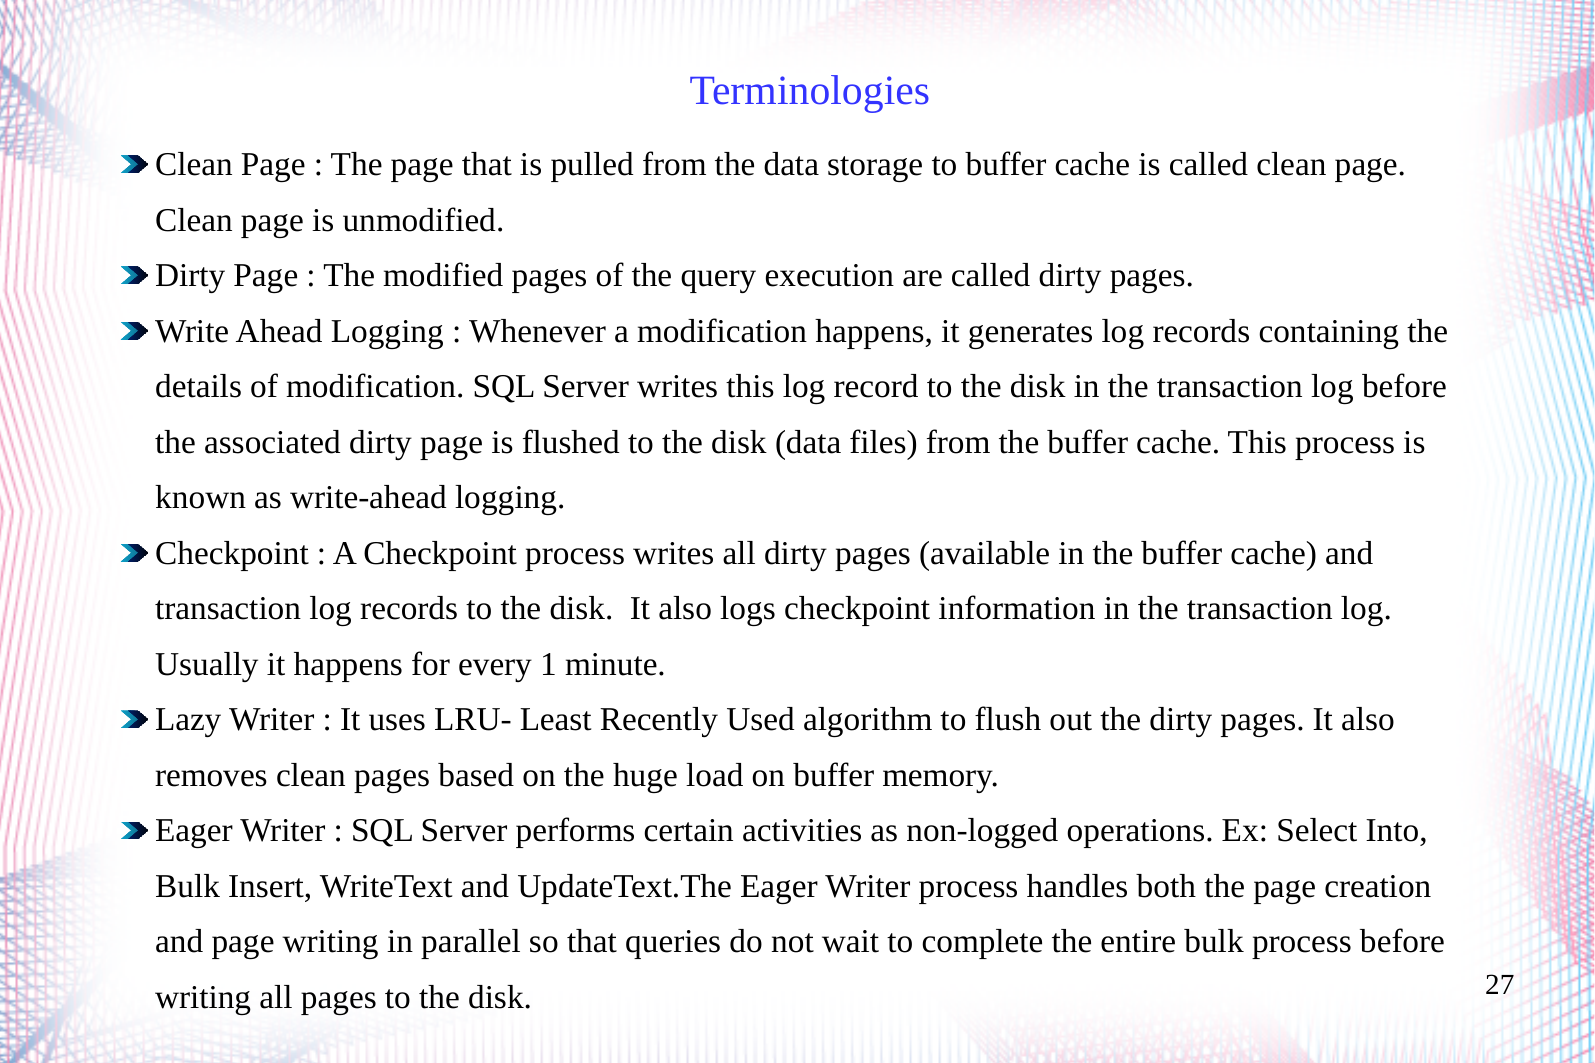

Terminologies
Clean Page : The page that is pulled from the data storage to buffer cache is called clean page. Clean page is unmodified.
Dirty Page : The modified pages of the query execution are called dirty pages.
Write Ahead Logging : Whenever a modification happens, it generates log records containing the details of modification. SQL Server writes this log record to the disk in the transaction log before the associated dirty page is flushed to the disk (data files) from the buffer cache. This process is known as write-ahead logging.
Checkpoint : A Checkpoint process writes all dirty pages (available in the buffer cache) and transaction log records to the disk. It also logs checkpoint information in the transaction log. Usually it happens for every 1 minute.
Lazy Writer : It uses LRU- Least Recently Used algorithm to flush out the dirty pages. It also removes clean pages based on the huge load on buffer memory.
Eager Writer : SQL Server performs certain activities as non-logged operations. Ex: Select Into, Bulk Insert, WriteText and UpdateText.The Eager Writer process handles both the page creation and page writing in parallel so that queries do not wait to complete the entire bulk process before writing all pages to the disk.
27